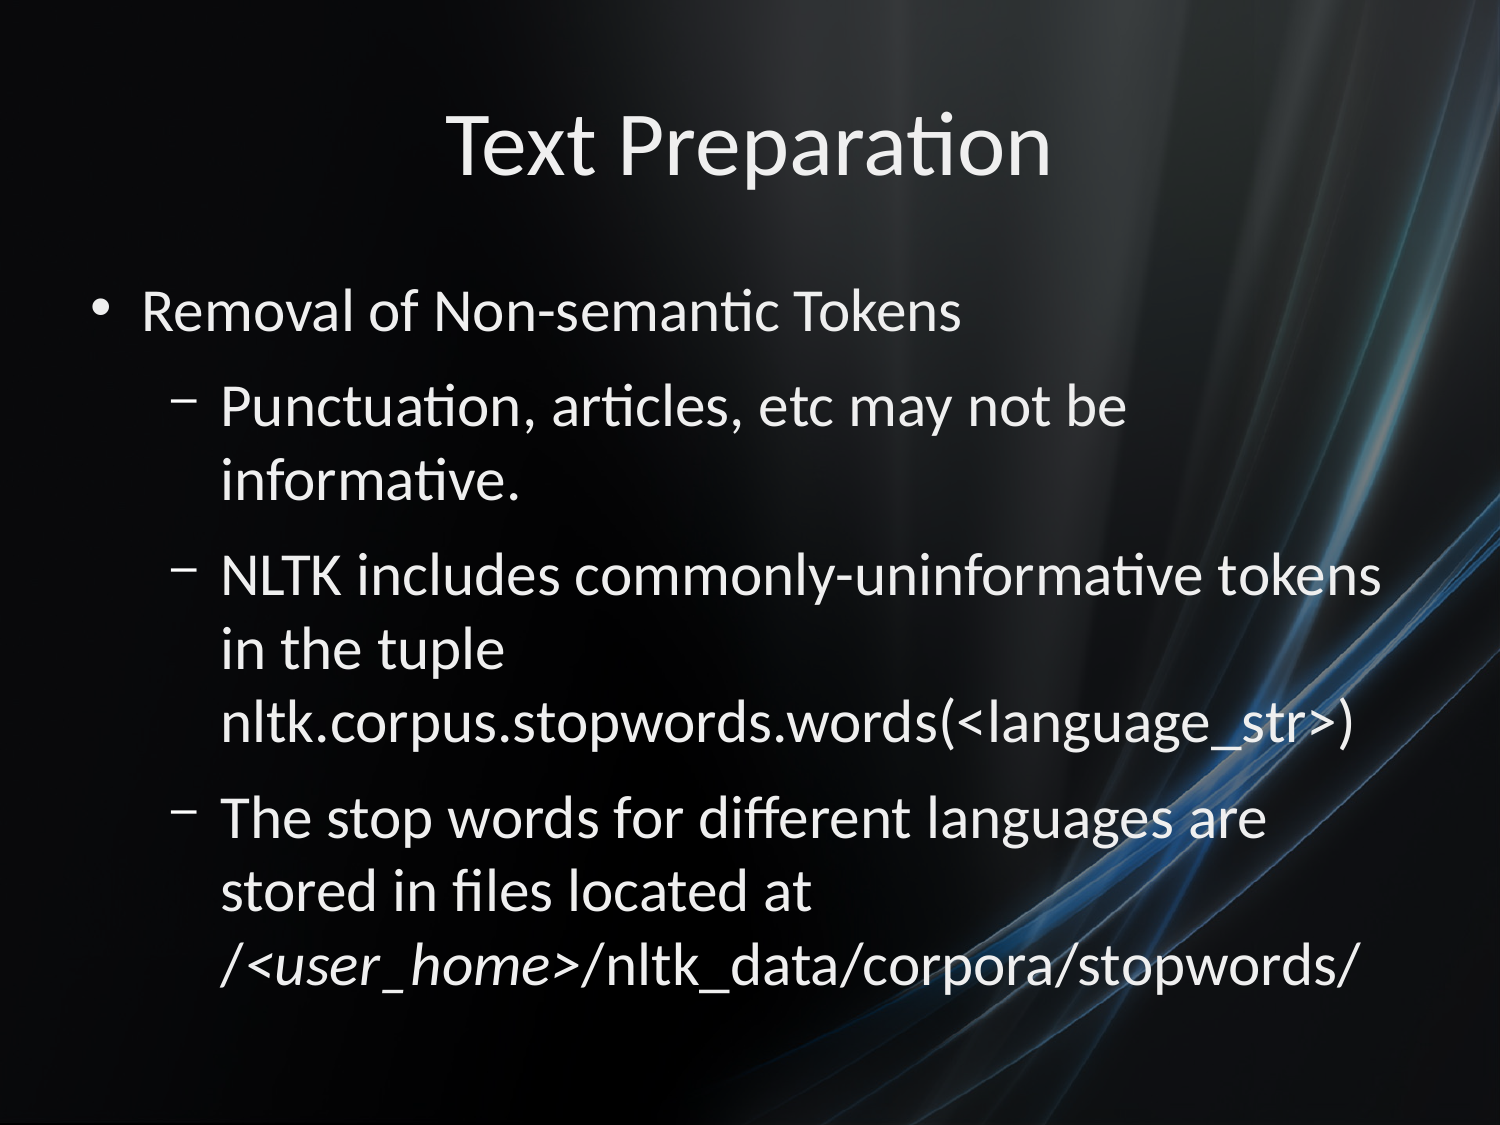

# Text Preparation
Removal of Non-semantic Tokens
Punctuation, articles, etc may not be informative.
NLTK includes commonly-uninformative tokens in the tuple nltk.corpus.stopwords.words(<language_str>)
The stop words for different languages are stored in files located at /<user_home>/nltk_data/corpora/stopwords/